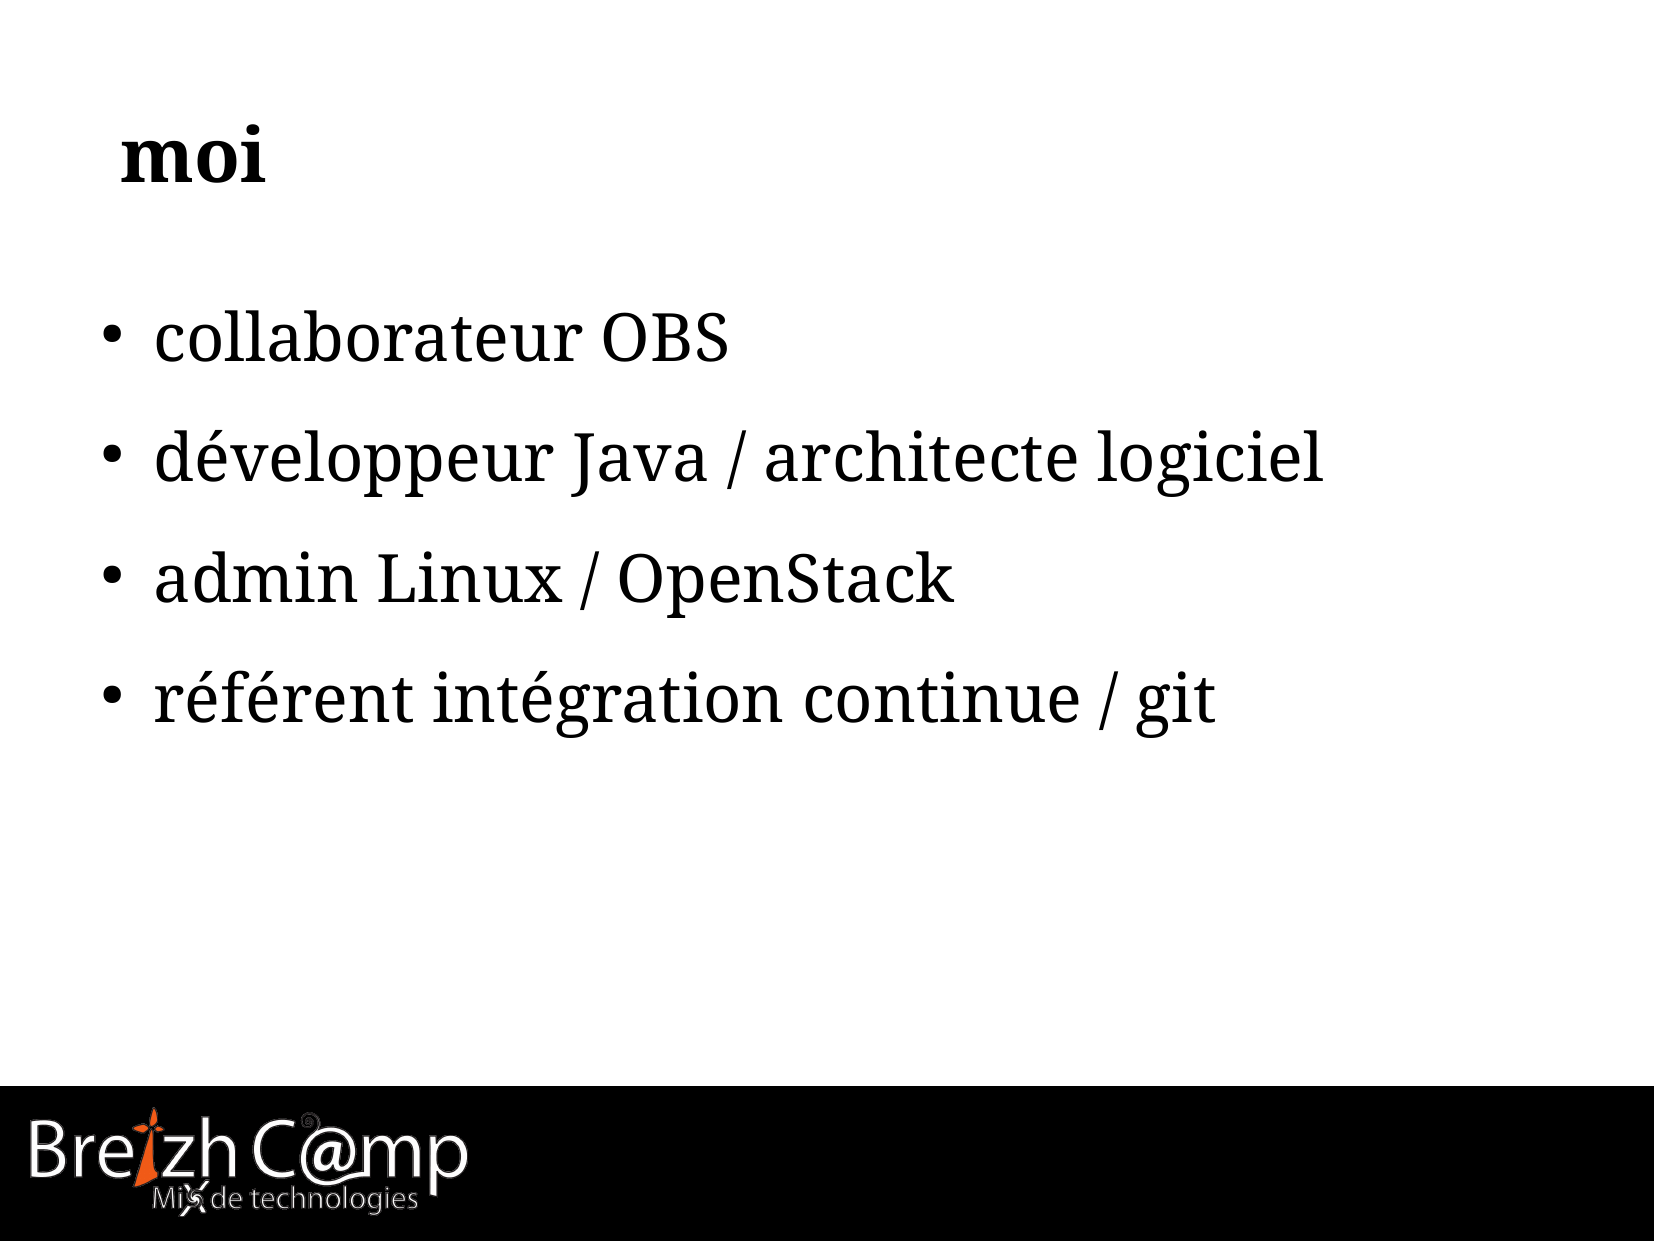

# moi
collaborateur OBS
développeur Java / architecte logiciel
admin Linux / OpenStack
référent intégration continue / git
2